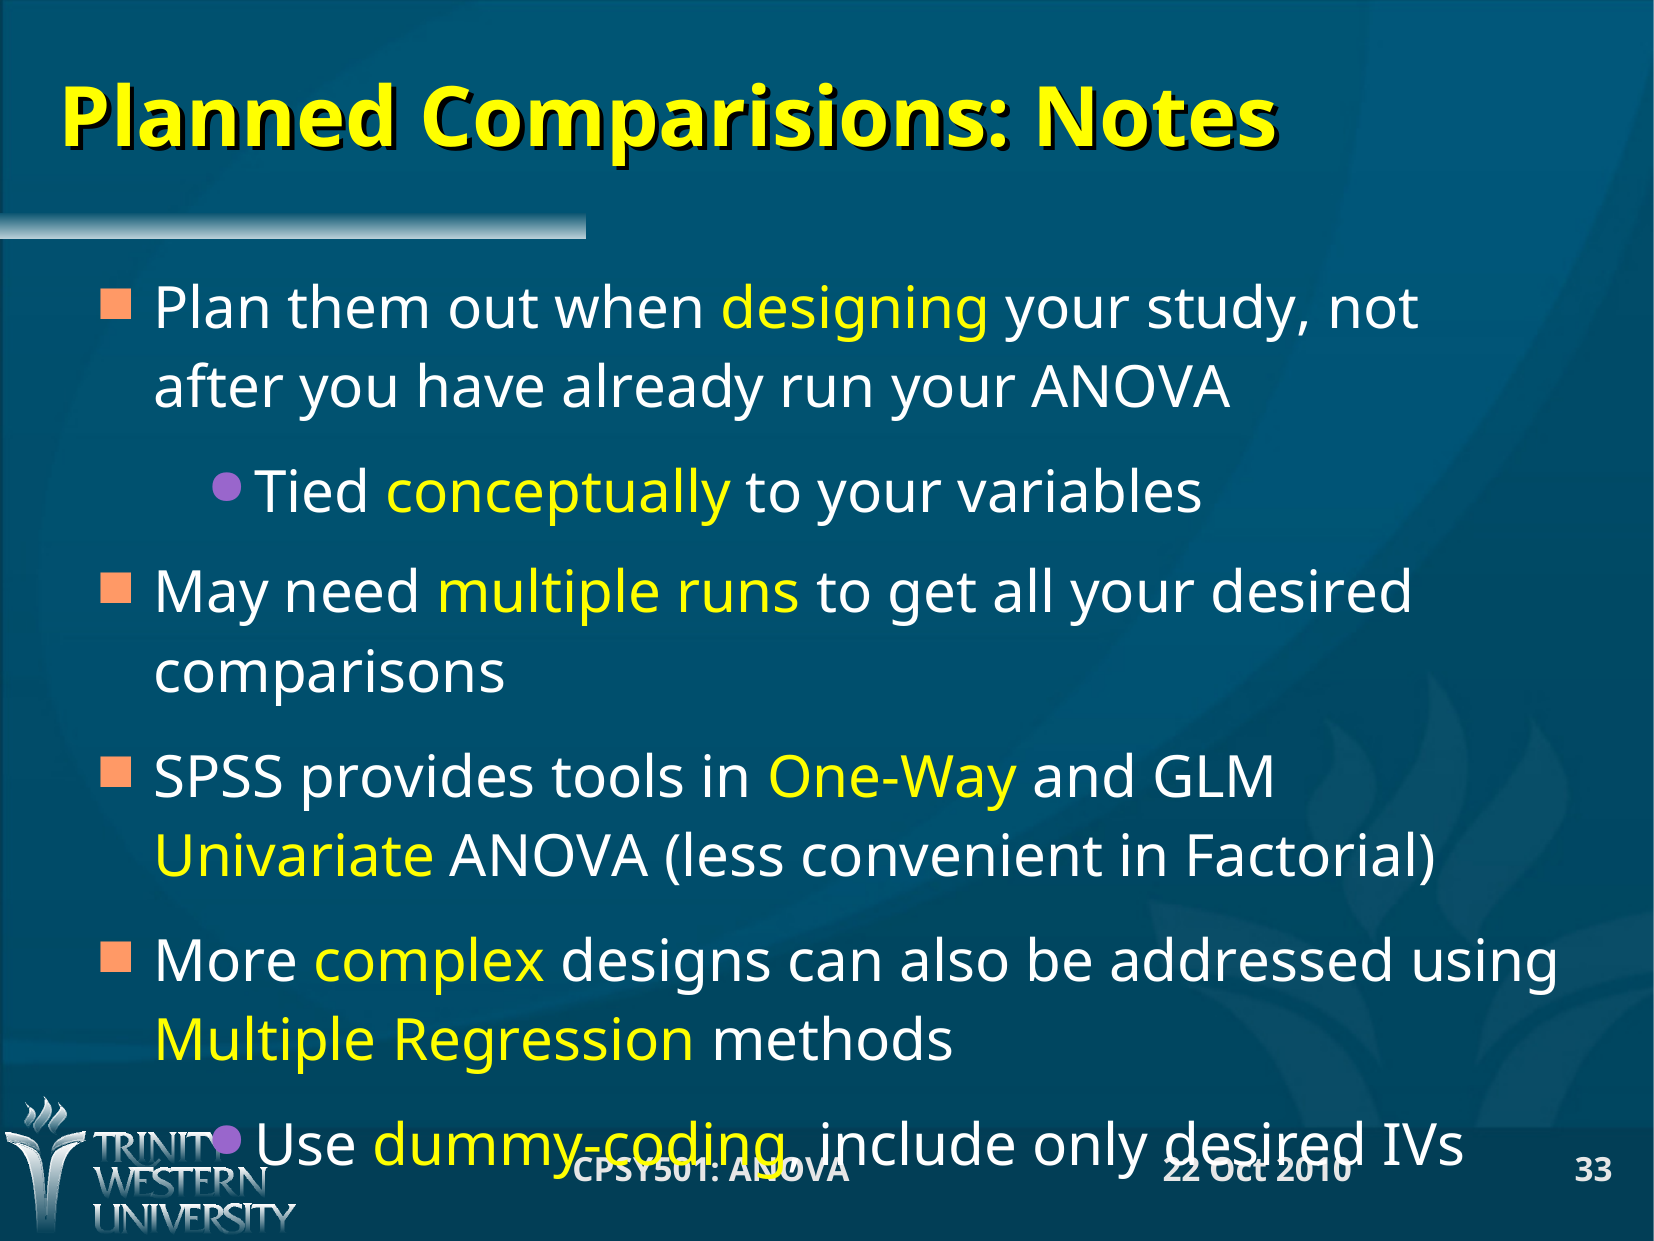

# Planned Comparisions: Notes
Plan them out when designing your study, not after you have already run your ANOVA
Tied conceptually to your variables
May need multiple runs to get all your desired comparisons
SPSS provides tools in One-Way and GLM Univariate ANOVA (less convenient in Factorial)
More complex designs can also be addressed using Multiple Regression methods
Use dummy-coding, include only desired IVs
CPSY501: ANOVA
22 Oct 2010
33